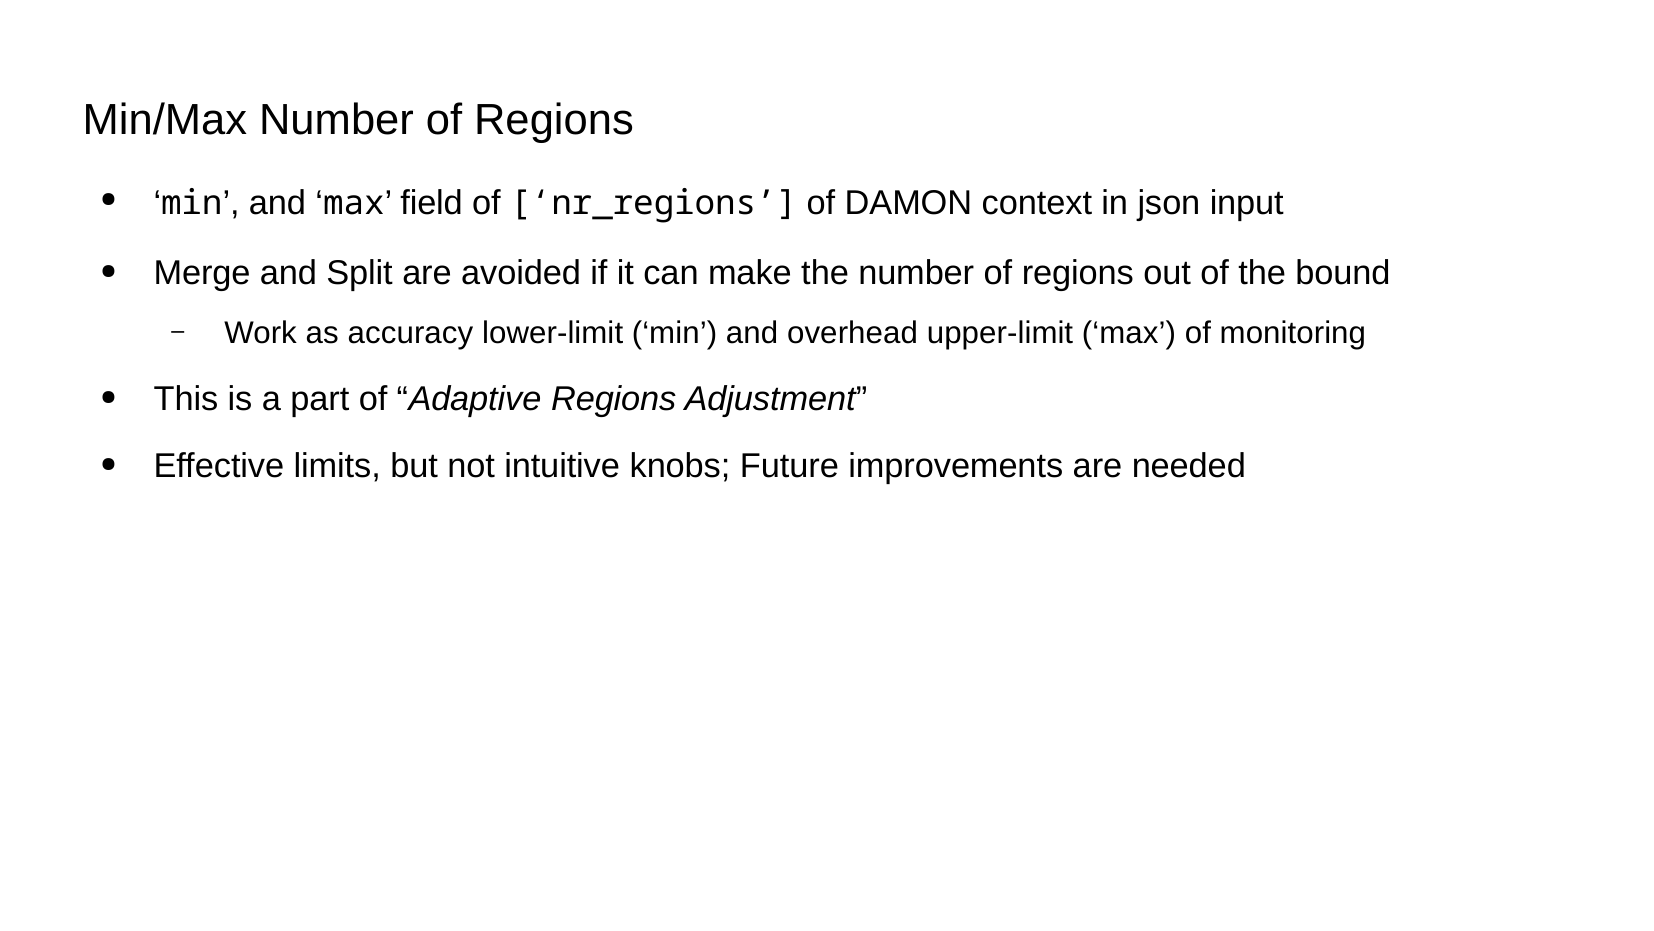

# Min/Max Number of Regions
‘min’, and ‘max’ field of [‘nr_regions’] of DAMON context in json input
Merge and Split are avoided if it can make the number of regions out of the bound
Work as accuracy lower-limit (‘min’) and overhead upper-limit (‘max’) of monitoring
This is a part of “Adaptive Regions Adjustment”
Effective limits, but not intuitive knobs; Future improvements are needed